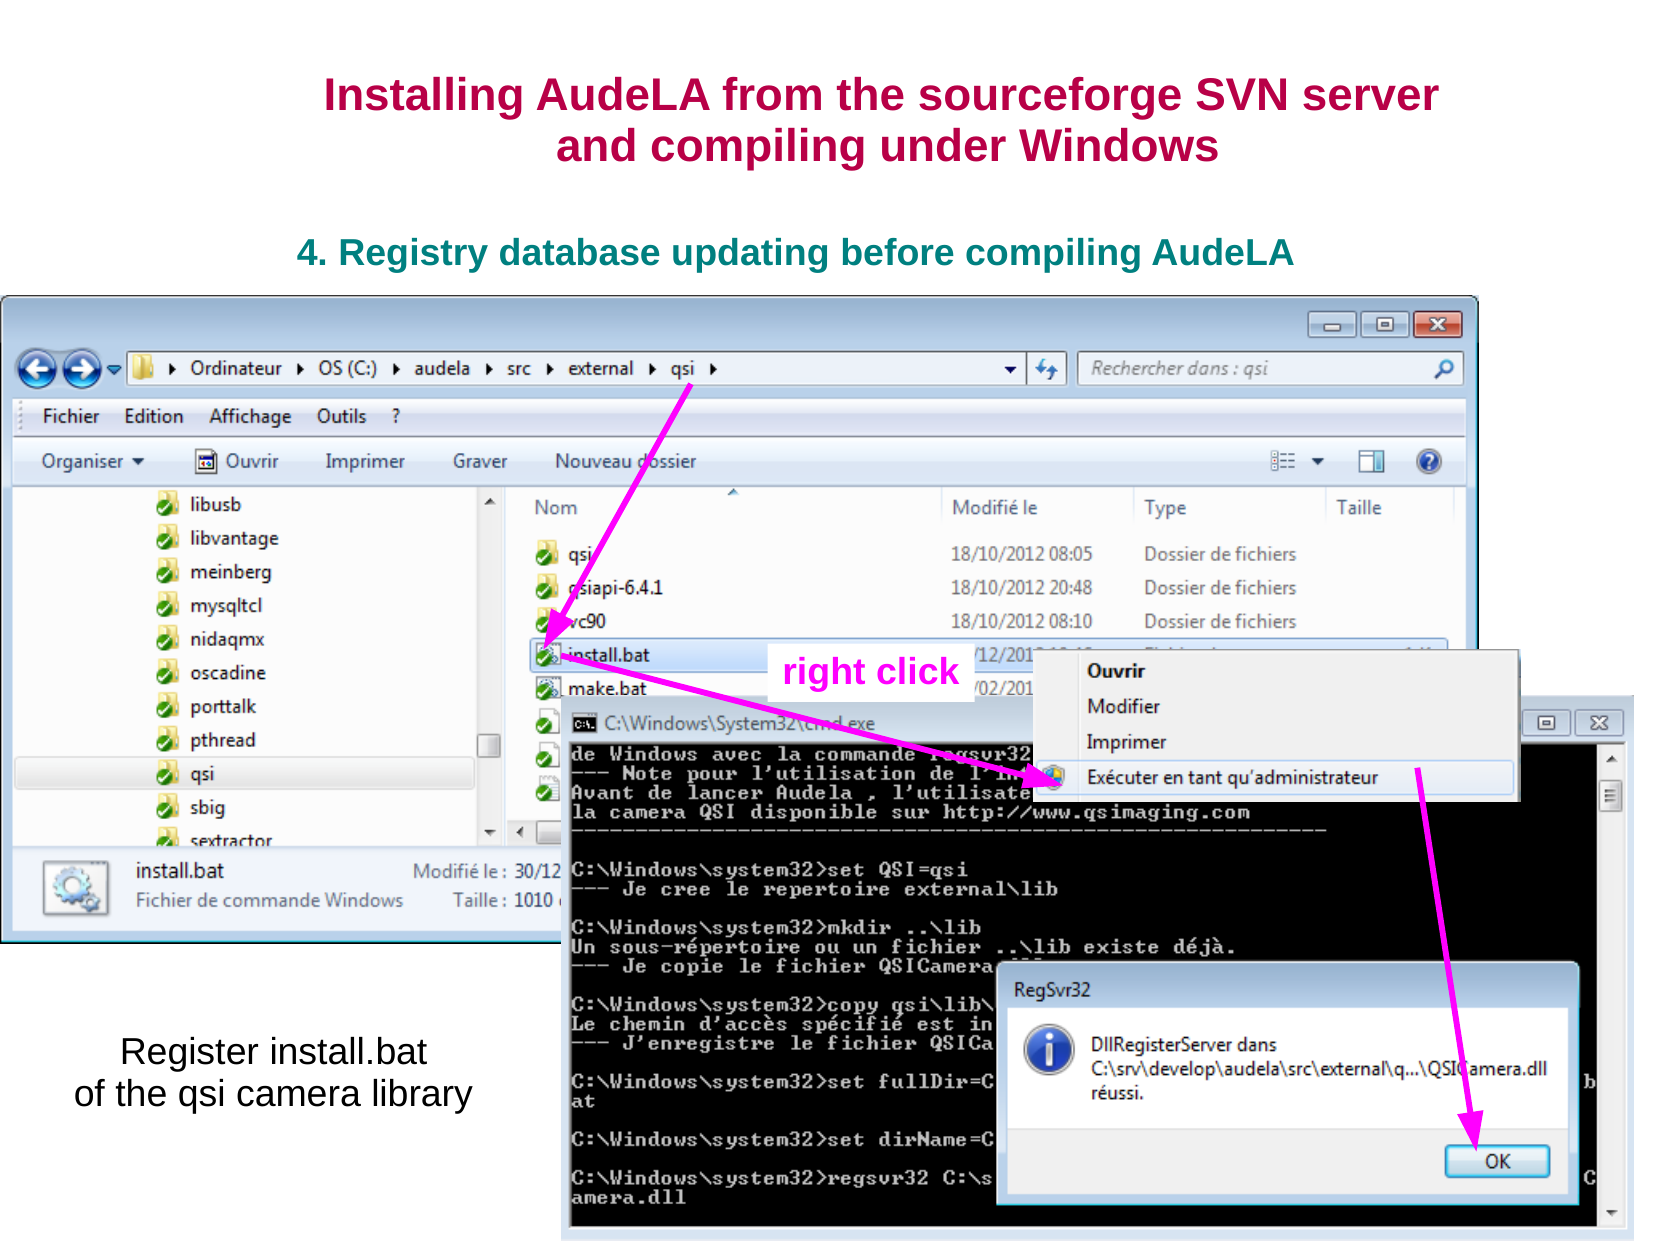

Installing AudeLA from the sourceforge SVN server
and compiling under Windows
4. Registry database updating before compiling AudeLA
right click
Register install.bat
of the qsi camera library